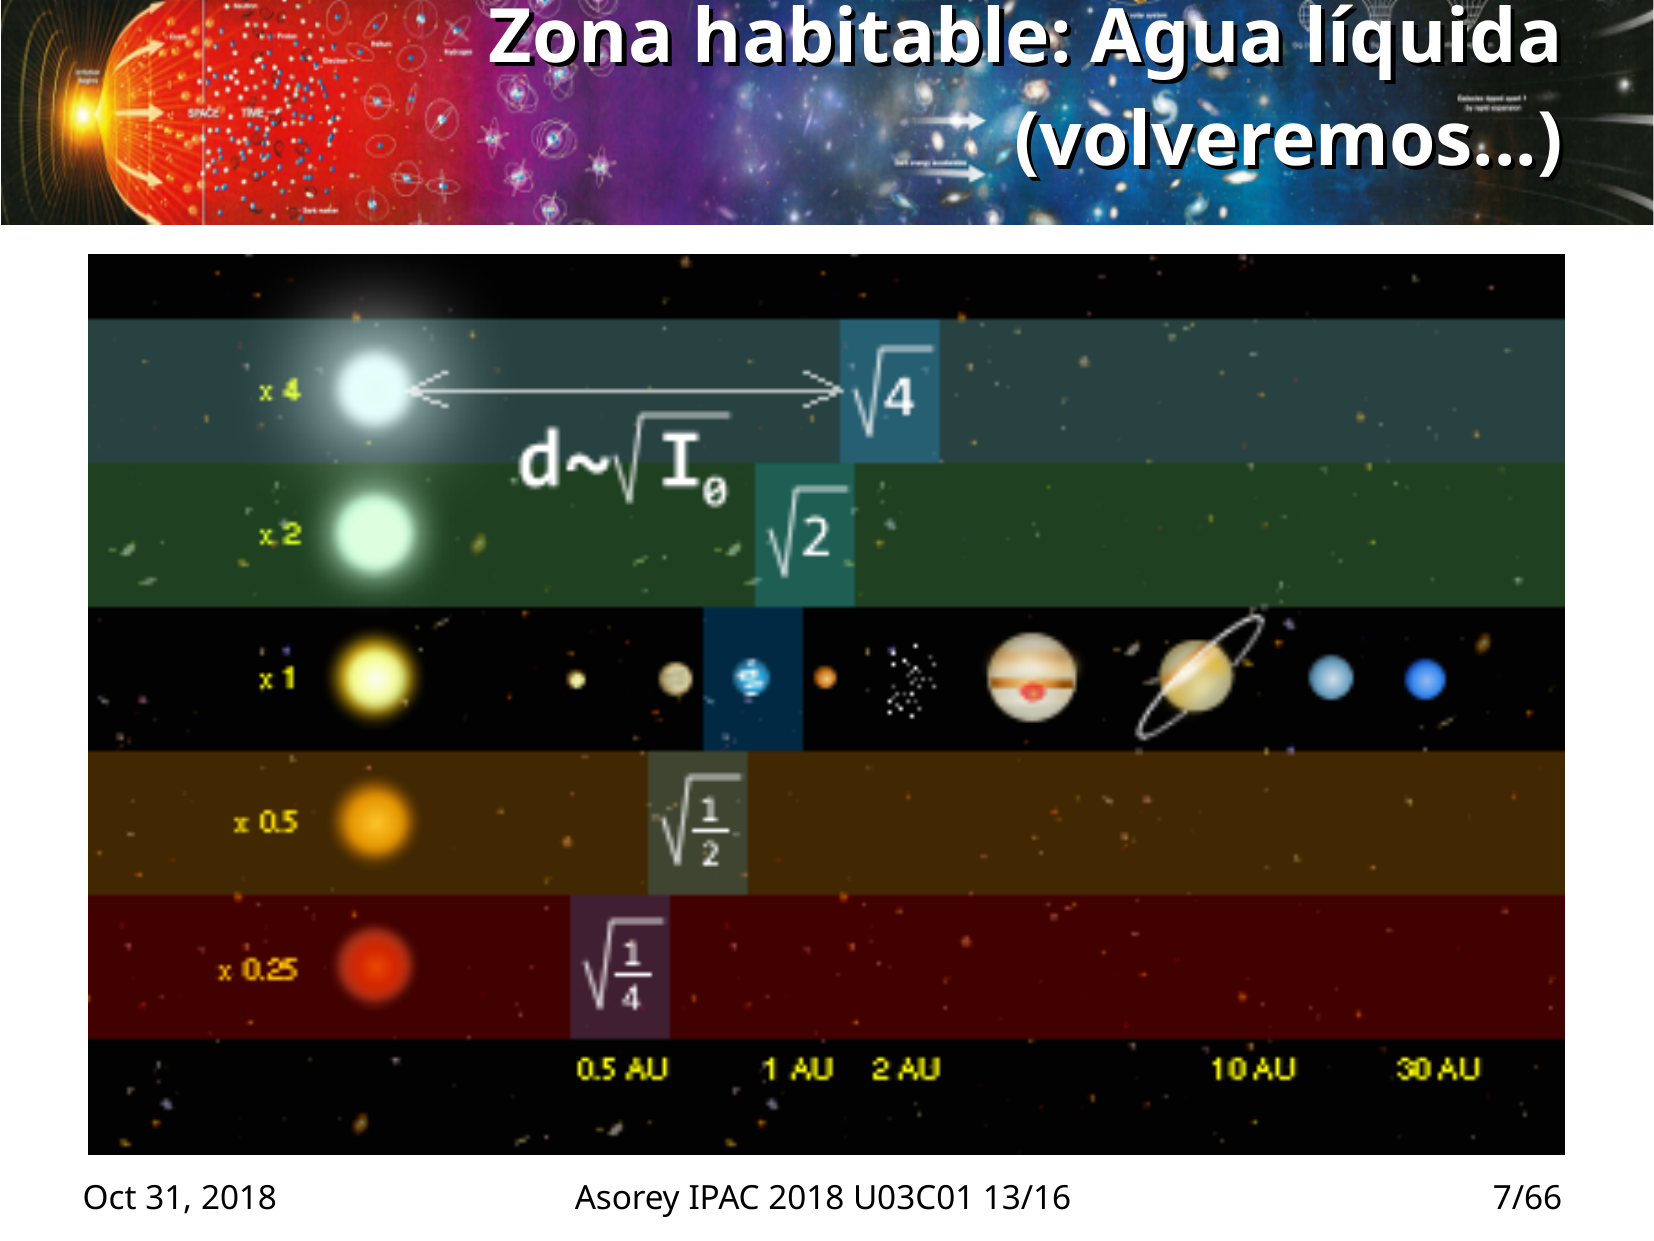

# Zona habitable: Agua líquida (volveremos...)
Oct 31, 2018
Asorey IPAC 2018 U03C01 13/16
7